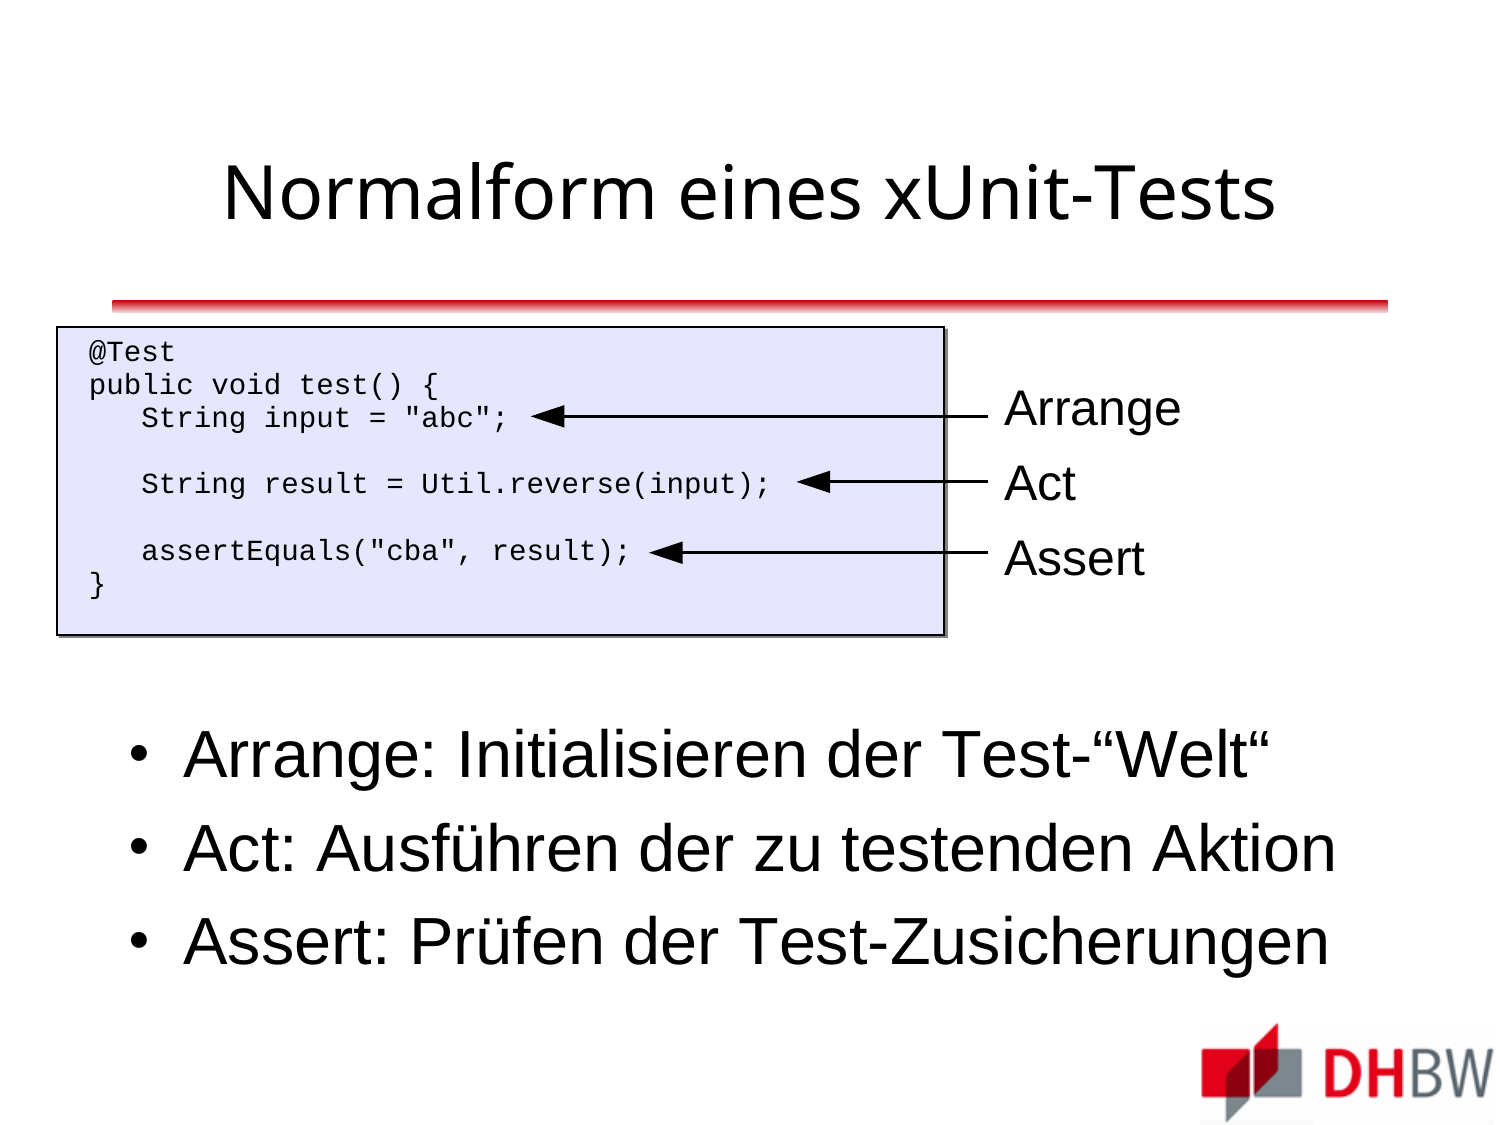

# Normalform eines xUnit-Tests
 @Test
 public void test() {
 String input = "abc";
 String result = Util.reverse(input);
 assertEquals("cba", result);
 }
Arrange
Act
Assert
Arrange: Initialisieren der Test-“Welt“
Act: Ausführen der zu testenden Aktion
Assert: Prüfen der Test-Zusicherungen